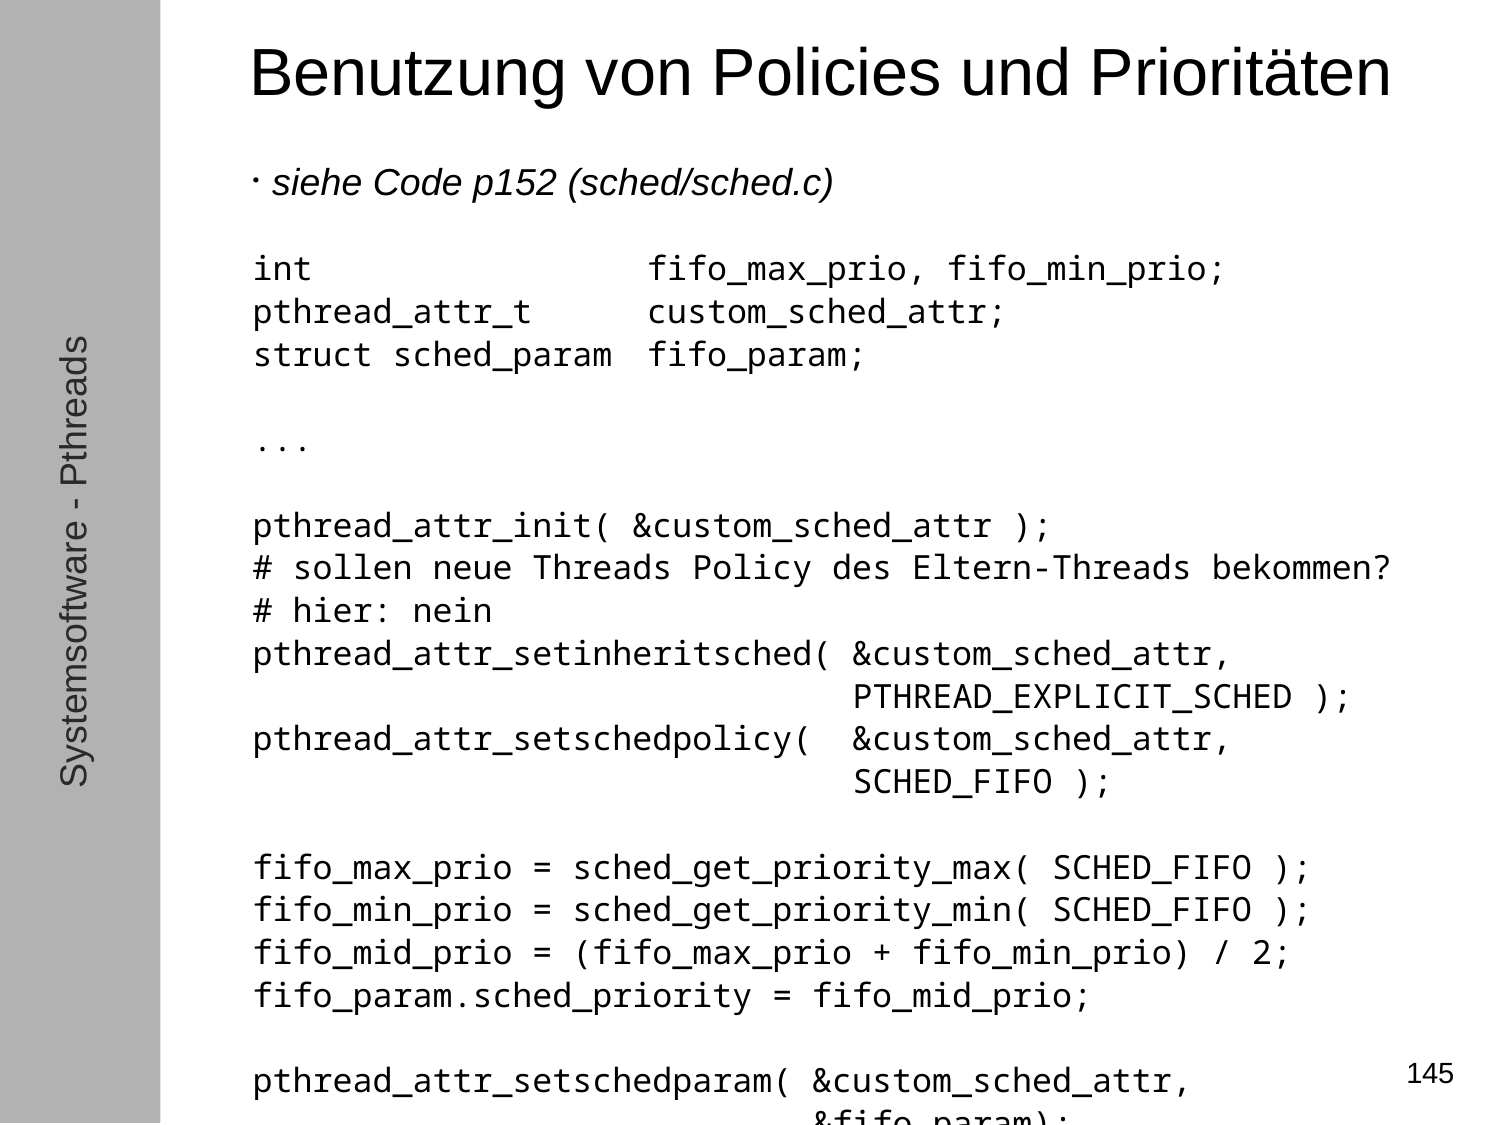

Benutzung von Policies und Prioritäten
siehe Code p152 (sched/sched.c)
int 			fifo_max_prio, fifo_min_prio;
pthread_attr_t		custom_sched_attr;
struct sched_param	fifo_param;
...
pthread_attr_init( &custom_sched_attr );
# sollen neue Threads Policy des Eltern-Threads bekommen?
# hier: nein
pthread_attr_setinheritsched( &custom_sched_attr,
 PTHREAD_EXPLICIT_SCHED );
pthread_attr_setschedpolicy( &custom_sched_attr,
 SCHED_FIFO );
fifo_max_prio = sched_get_priority_max( SCHED_FIFO );
fifo_min_prio = sched_get_priority_min( SCHED_FIFO );
fifo_mid_prio = (fifo_max_prio + fifo_min_prio) / 2;
fifo_param.sched_priority = fifo_mid_prio;
pthread_attr_setschedparam( &custom_sched_attr,
 &fifo_param);
pthread_create( &thread, &custom_sched_attr, ...);
Systemsoftware - Pthreads